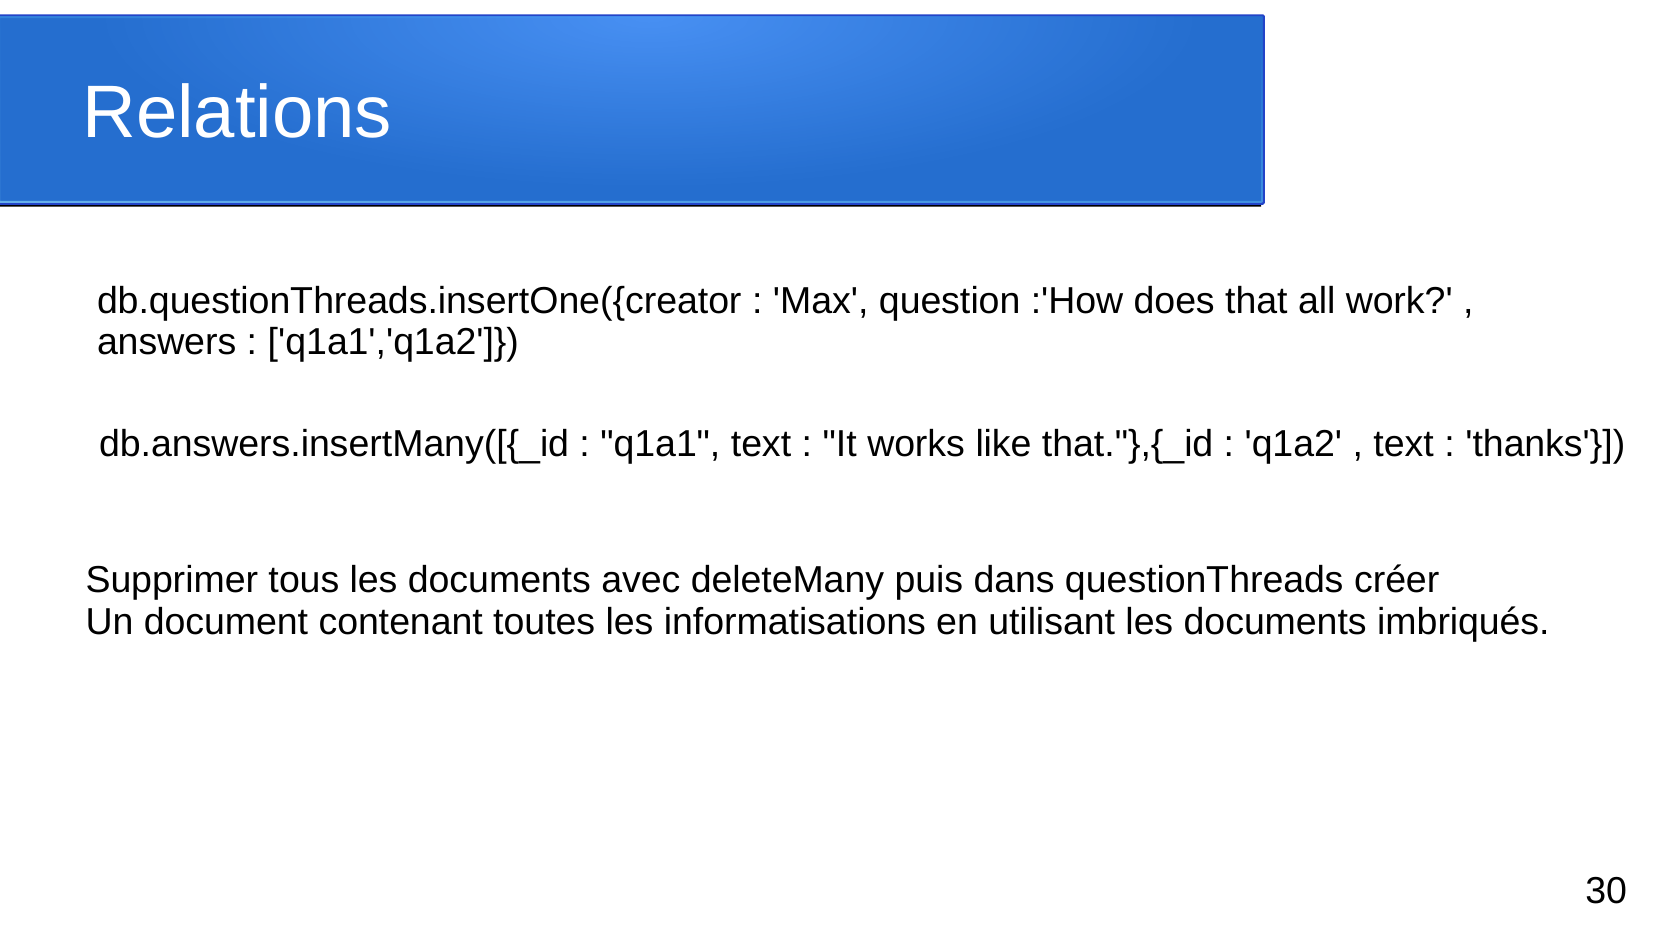

# Relations
db.questionThreads.insertOne({creator : 'Max', question :'How does that all work?' ,
answers : ['q1a1','q1a2']})
db.answers.insertMany([{_id : "q1a1", text : "It works like that."},{_id : 'q1a2' , text : 'thanks'}])
Supprimer tous les documents avec deleteMany puis dans questionThreads créer
Un document contenant toutes les informatisations en utilisant les documents imbriqués.
30